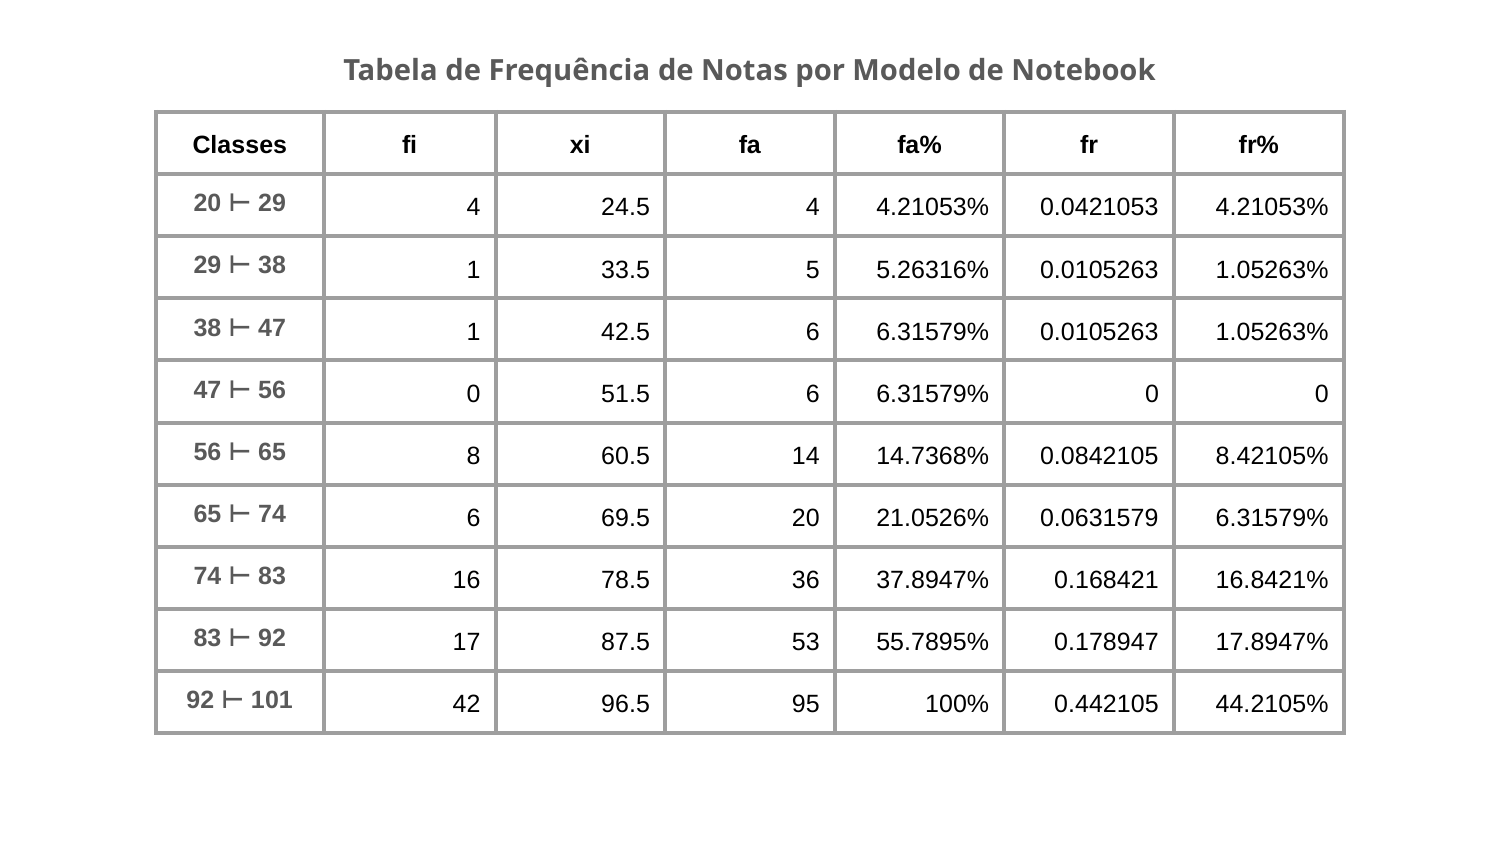

Tabela de Frequência de Notas por Modelo de Notebook
| Classes | fi | xi | fa | fa% | fr | fr% |
| --- | --- | --- | --- | --- | --- | --- |
| 20 ⊢ 29 | 4 | 24.5 | 4 | 4.21053% | 0.0421053 | 4.21053% |
| 29 ⊢ 38 | 1 | 33.5 | 5 | 5.26316% | 0.0105263 | 1.05263% |
| 38 ⊢ 47 | 1 | 42.5 | 6 | 6.31579% | 0.0105263 | 1.05263% |
| 47 ⊢ 56 | 0 | 51.5 | 6 | 6.31579% | 0 | 0 |
| 56 ⊢ 65 | 8 | 60.5 | 14 | 14.7368% | 0.0842105 | 8.42105% |
| 65 ⊢ 74 | 6 | 69.5 | 20 | 21.0526% | 0.0631579 | 6.31579% |
| 74 ⊢ 83 | 16 | 78.5 | 36 | 37.8947% | 0.168421 | 16.8421% |
| 83 ⊢ 92 | 17 | 87.5 | 53 | 55.7895% | 0.178947 | 17.8947% |
| 92 ⊢ 101 | 42 | 96.5 | 95 | 100% | 0.442105 | 44.2105% |